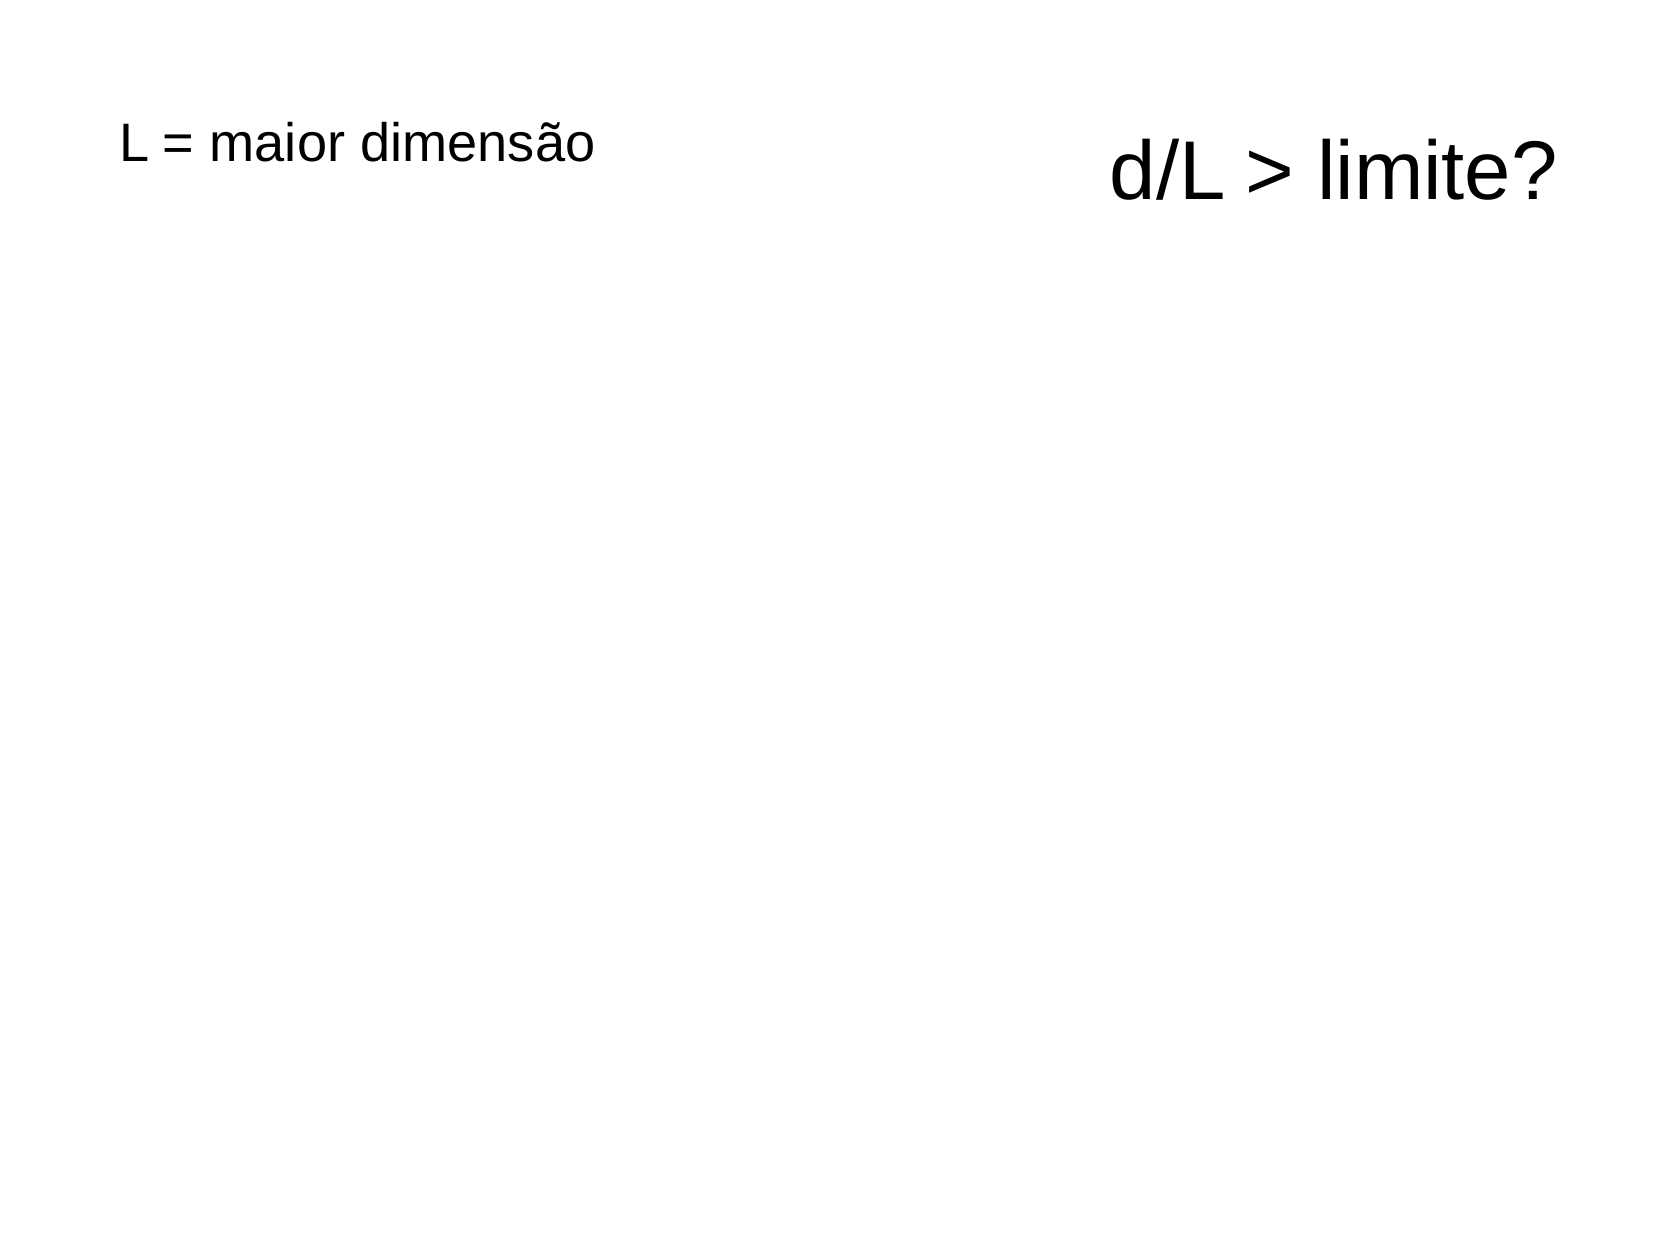

L = maior dimensão
d/L > limite?